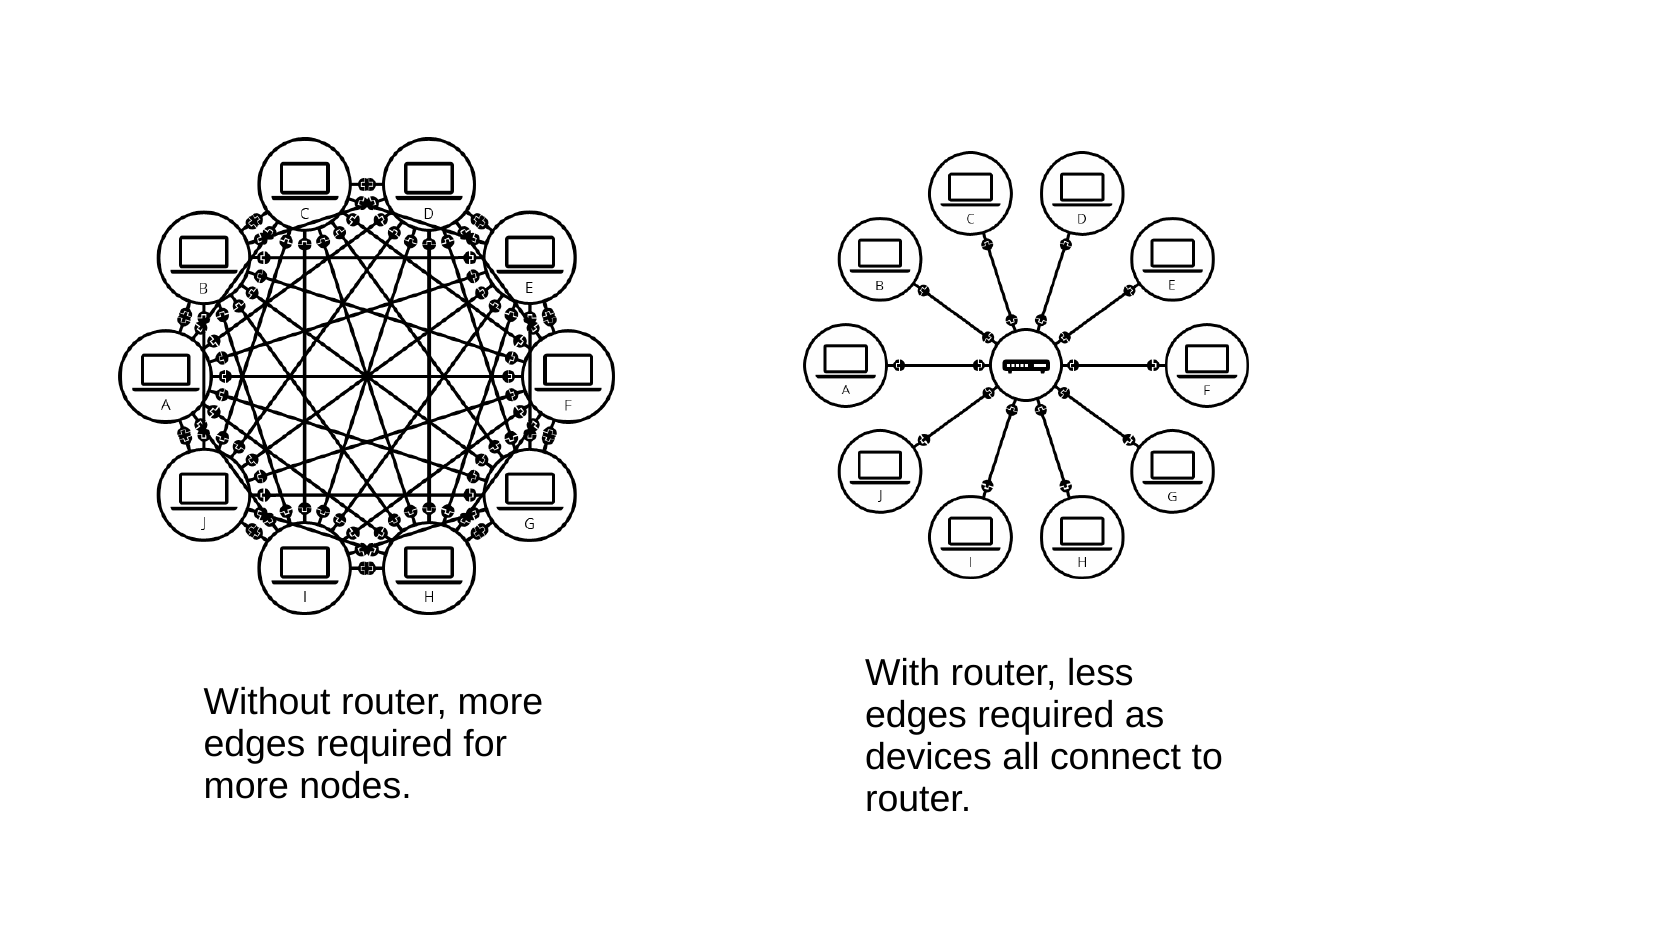

With router, less edges required as devices all connect to router.
Without router, more edges required for more nodes.